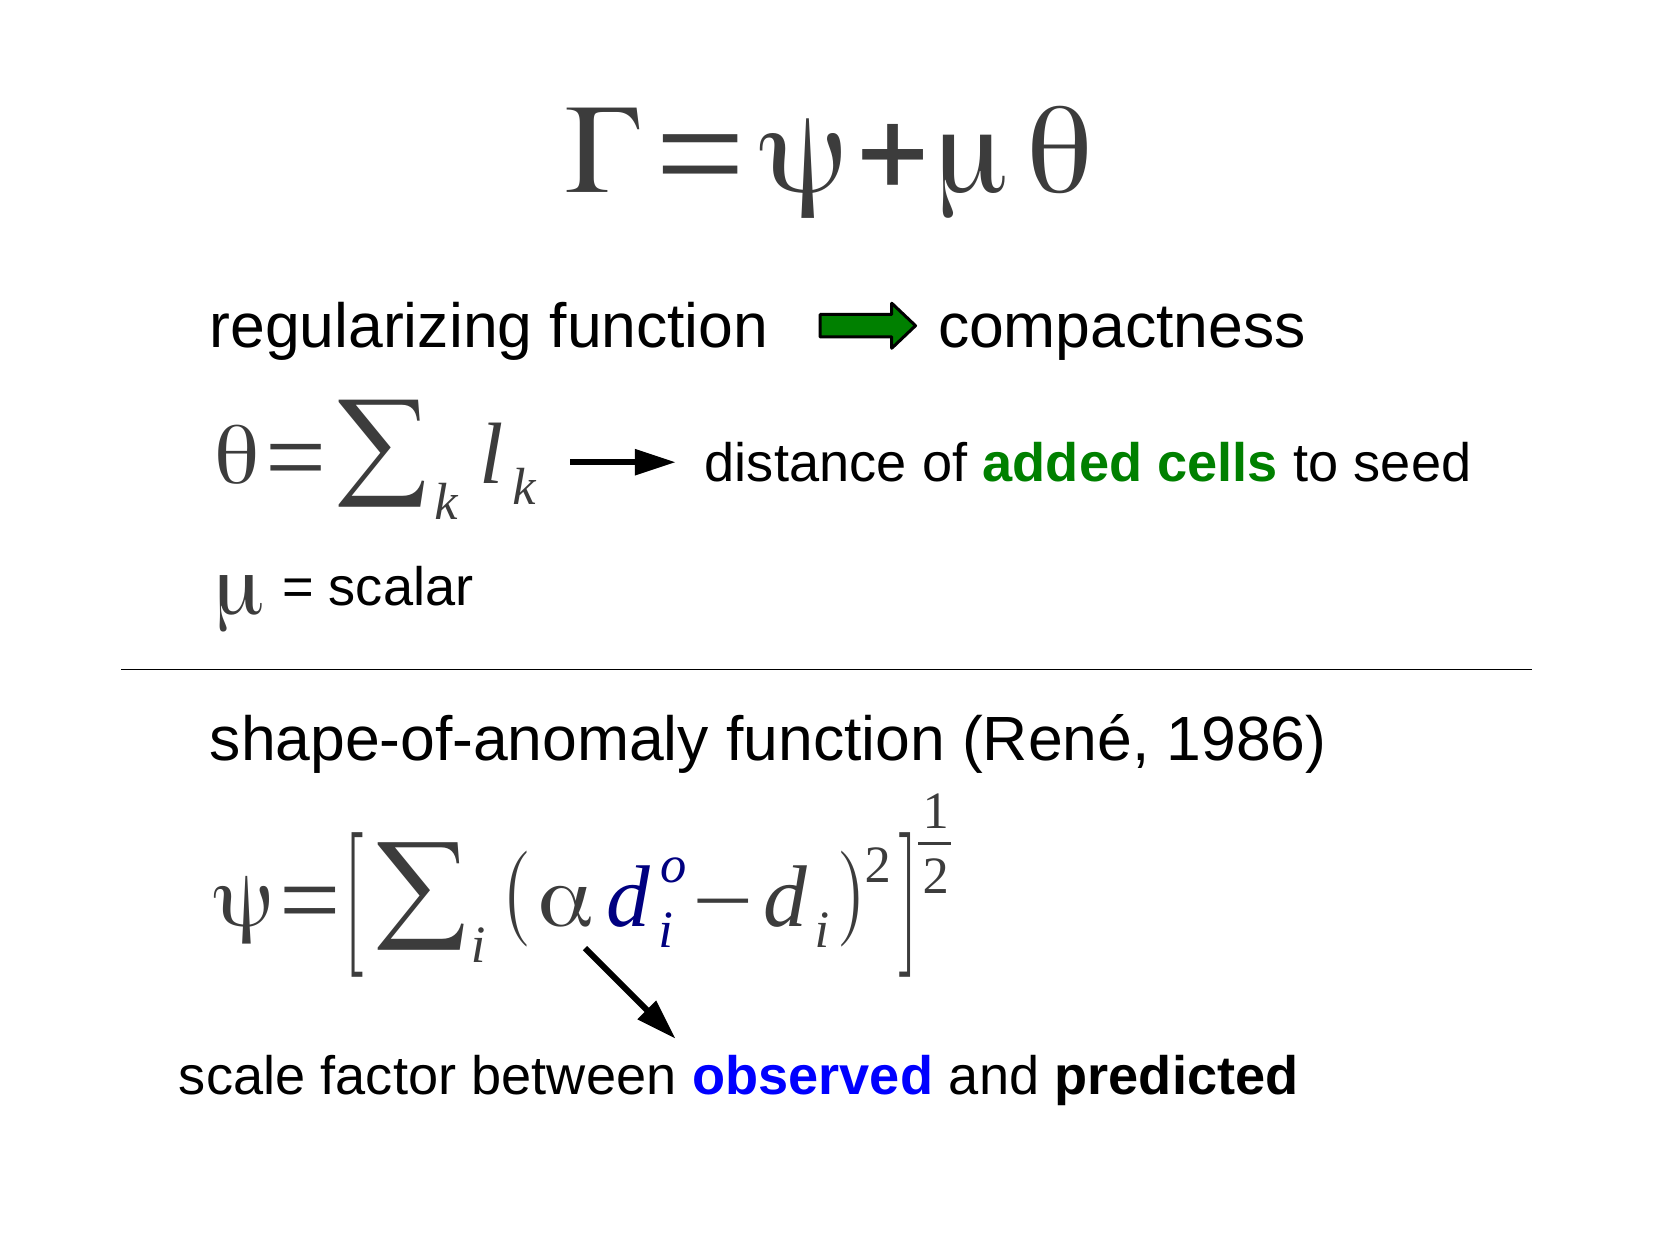

regularizing function
compactness
distance of added cells to seed
 = scalar
shape-of-anomaly function (René, 1986)
scale factor between observed and predicted